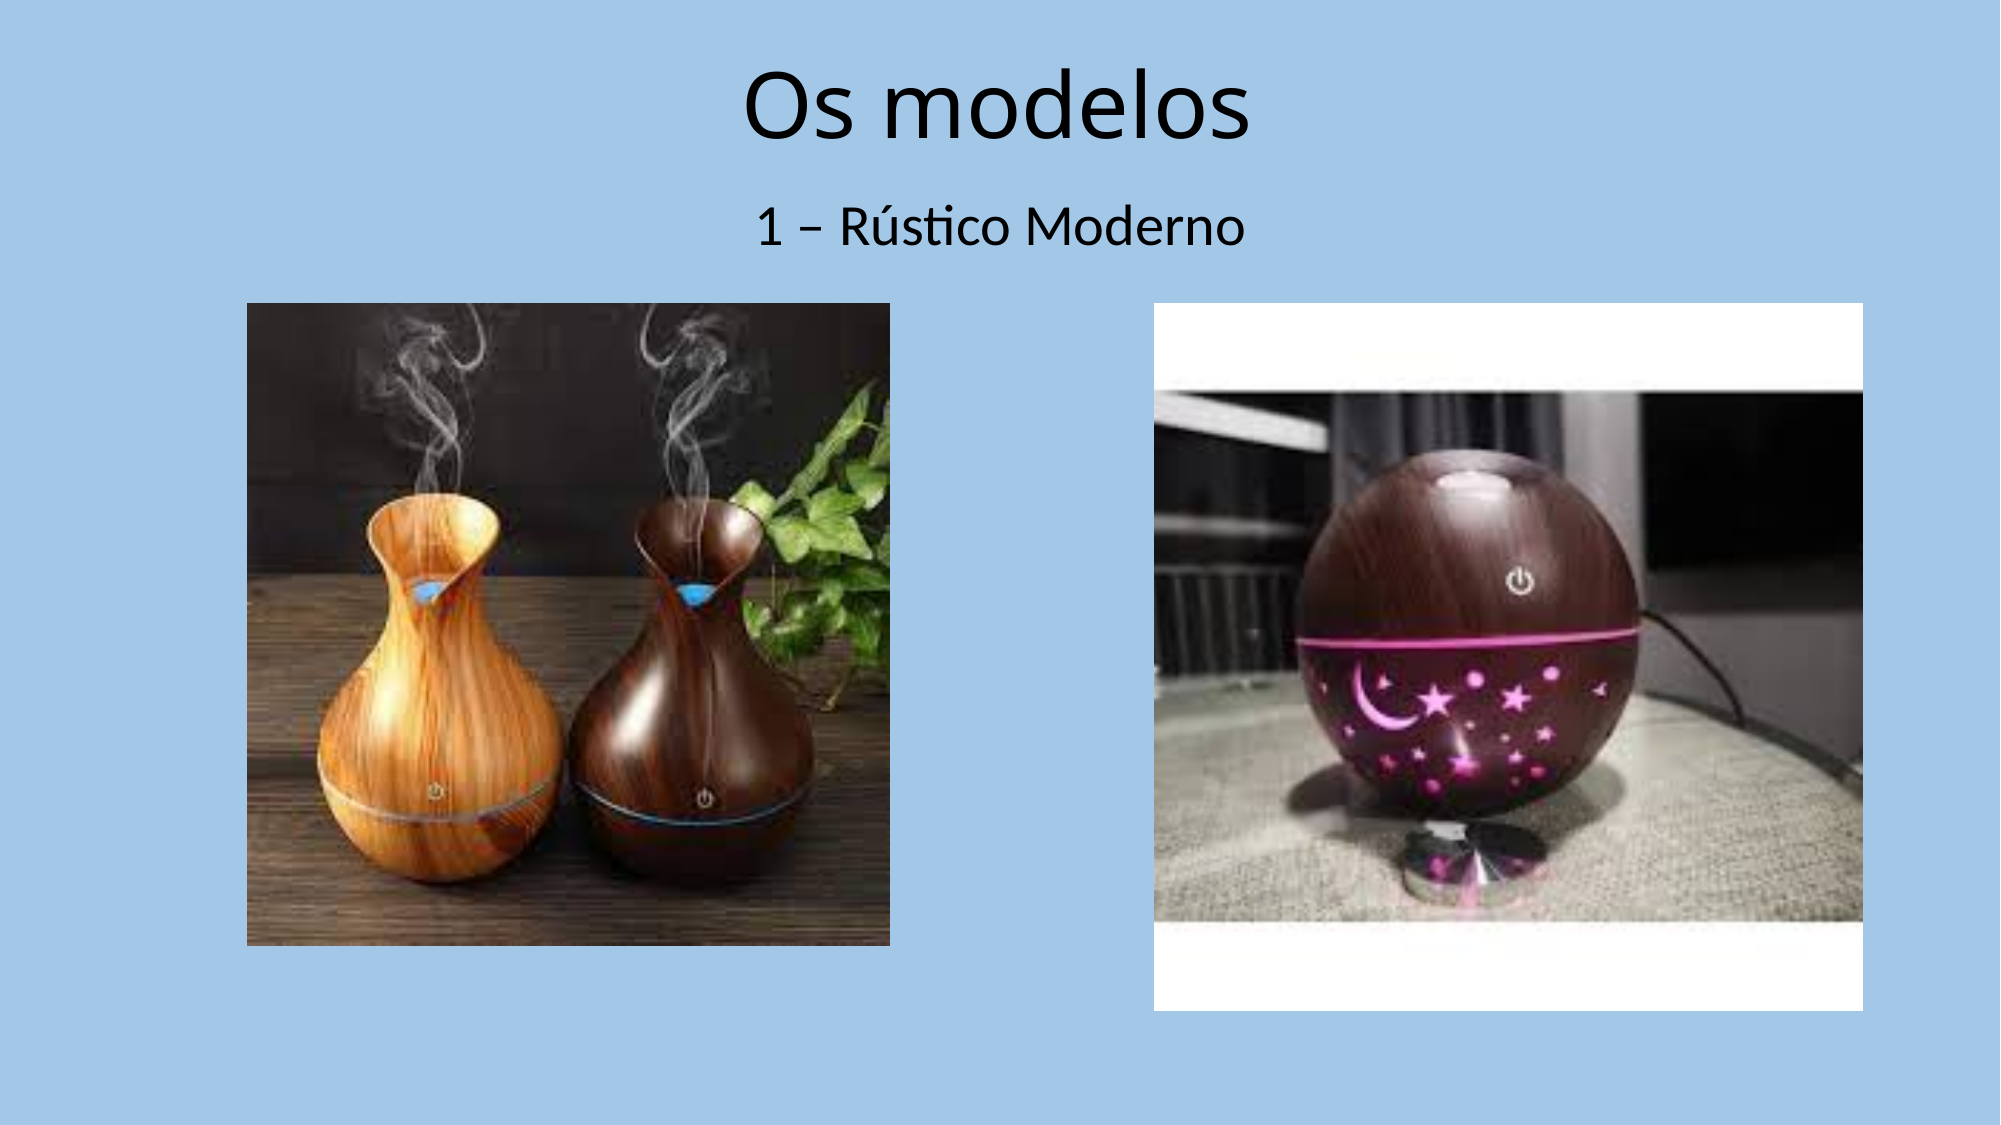

# Os modelos
1 – Rústico Moderno